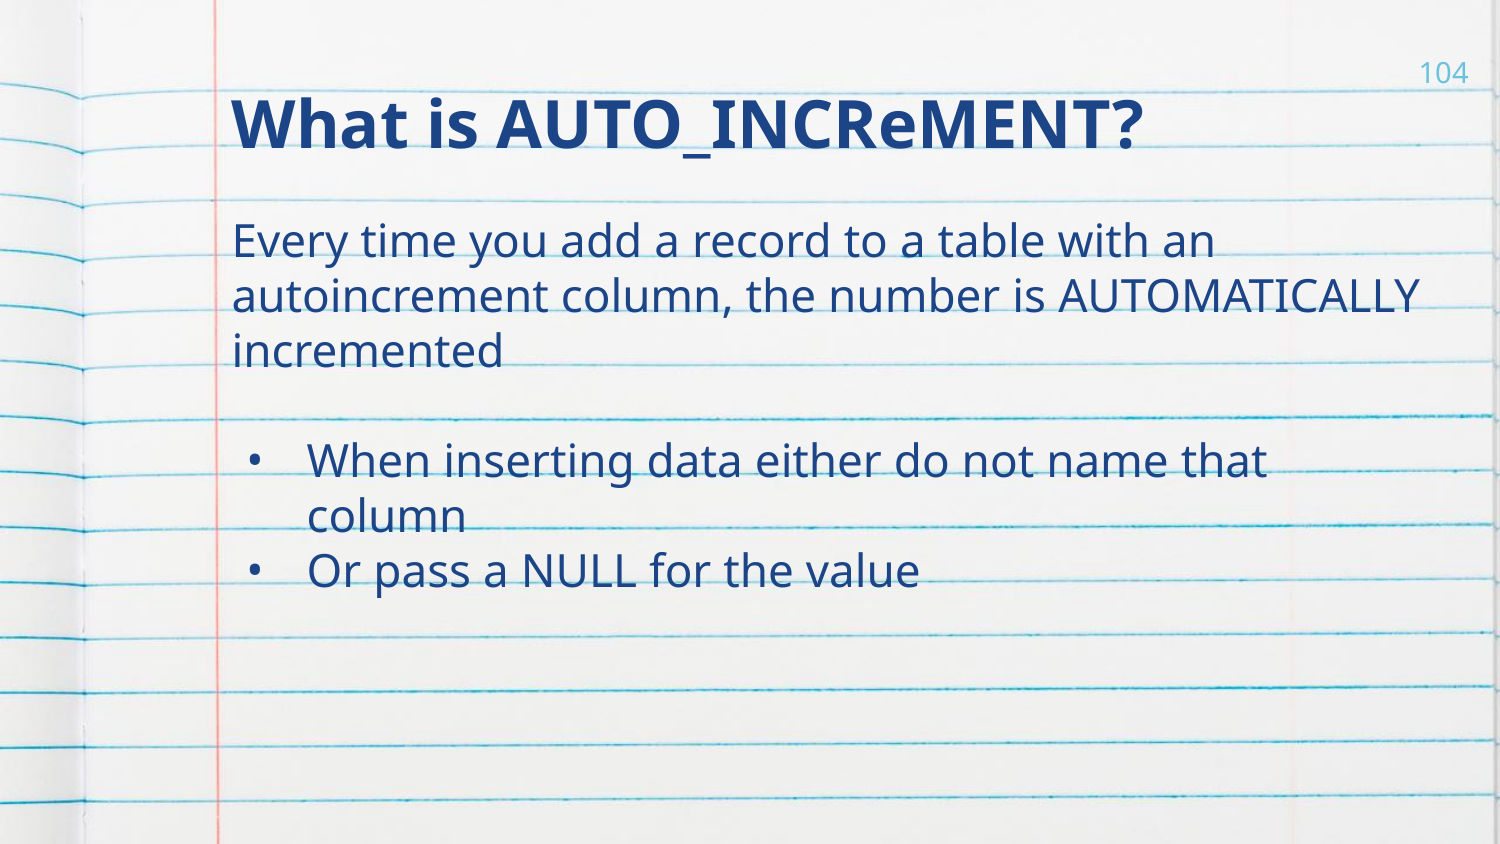

# What is AUTO_INCReMENT?
Every time you add a record to a table with an autoincrement column, the number is AUTOMATICALLY incremented
When inserting data either do not name that column
Or pass a NULL for the value